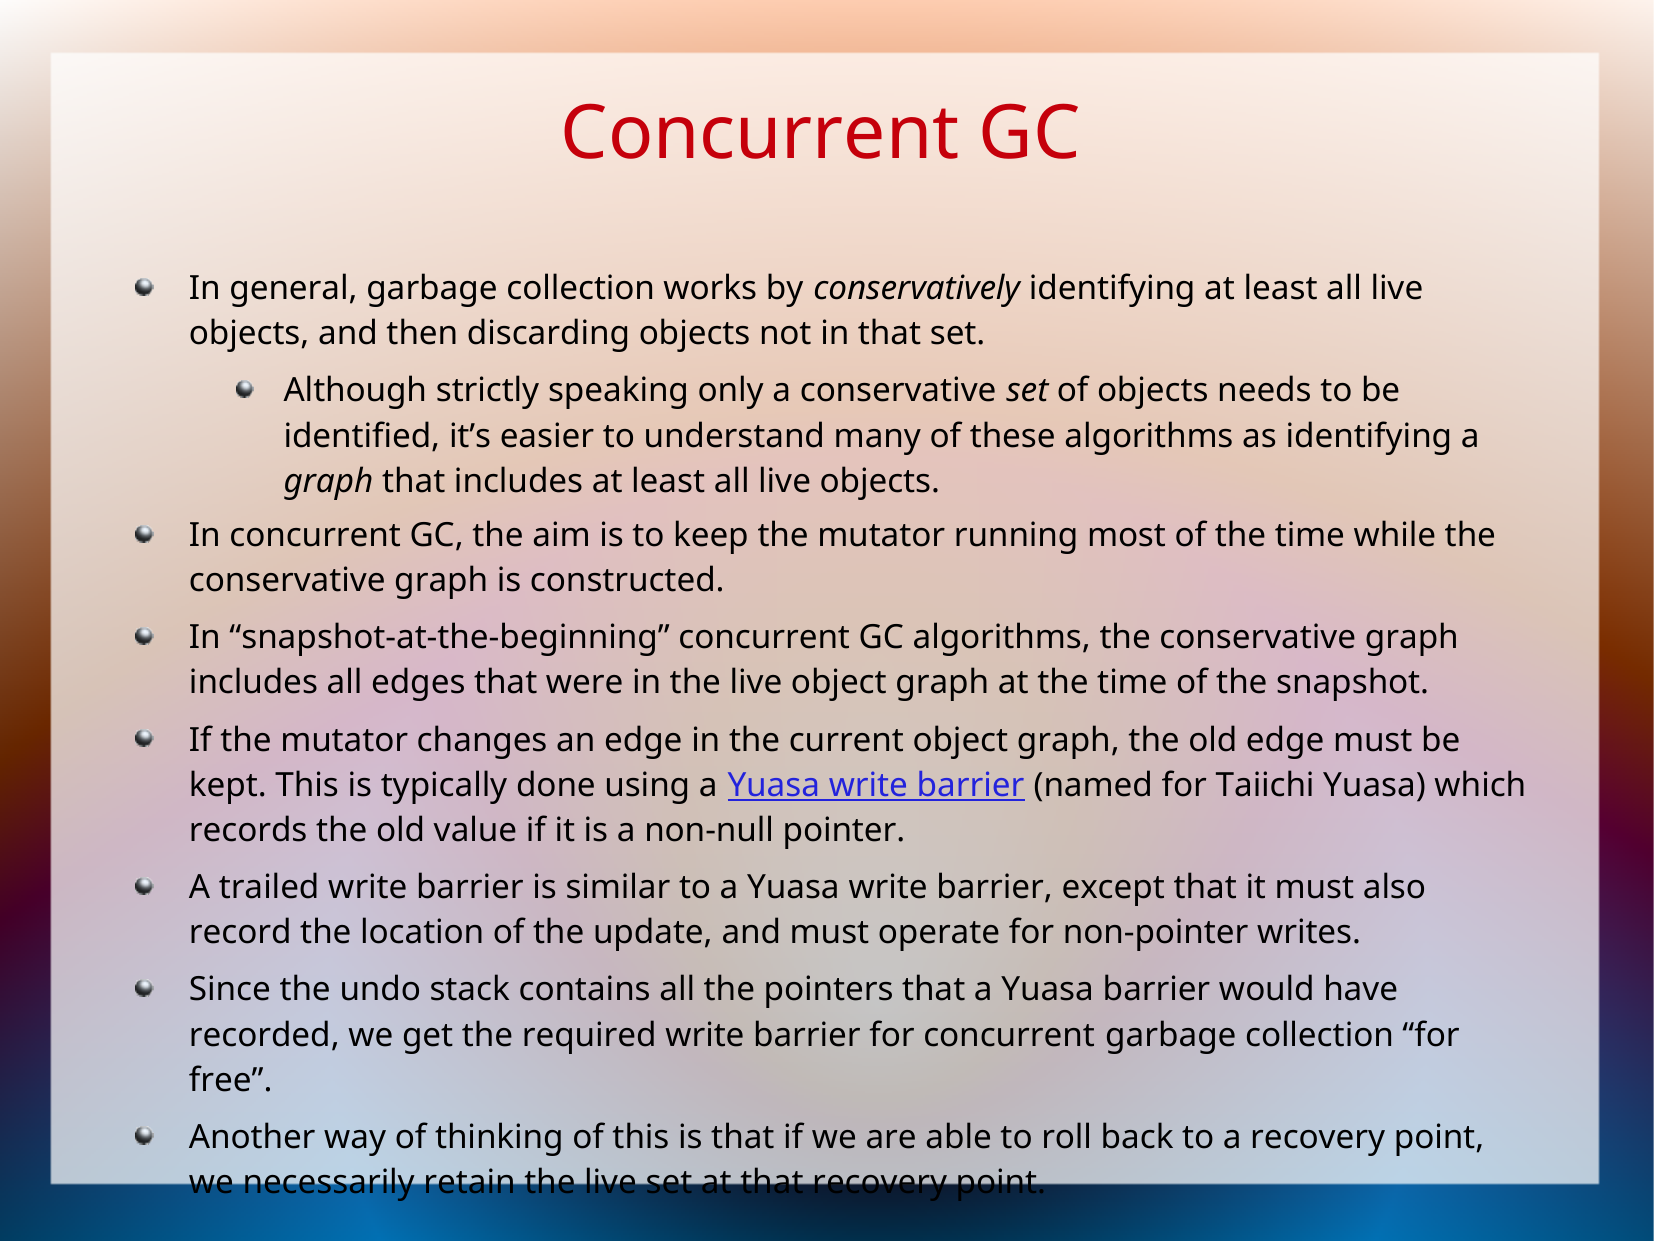

# Concurrent GC
In general, garbage collection works by conservatively identifying at least all live objects, and then discarding objects not in that set.
Although strictly speaking only a conservative set of objects needs to be identified, it’s easier to understand many of these algorithms as identifying a graph that includes at least all live objects.
In concurrent GC, the aim is to keep the mutator running most of the time while the conservative graph is constructed.
In “snapshot-at-the-beginning” concurrent GC algorithms, the conservative graph includes all edges that were in the live object graph at the time of the snapshot.
If the mutator changes an edge in the current object graph, the old edge must be kept. This is typically done using a Yuasa write barrier (named for Taiichi Yuasa) which records the old value if it is a non-null pointer.
A trailed write barrier is similar to a Yuasa write barrier, except that it must also record the location of the update, and must operate for non-pointer writes.
Since the undo stack contains all the pointers that a Yuasa barrier would have recorded, we get the required write barrier for concurrent garbage collection “for free”.
Another way of thinking of this is that if we are able to roll back to a recovery point, we necessarily retain the live set at that recovery point.